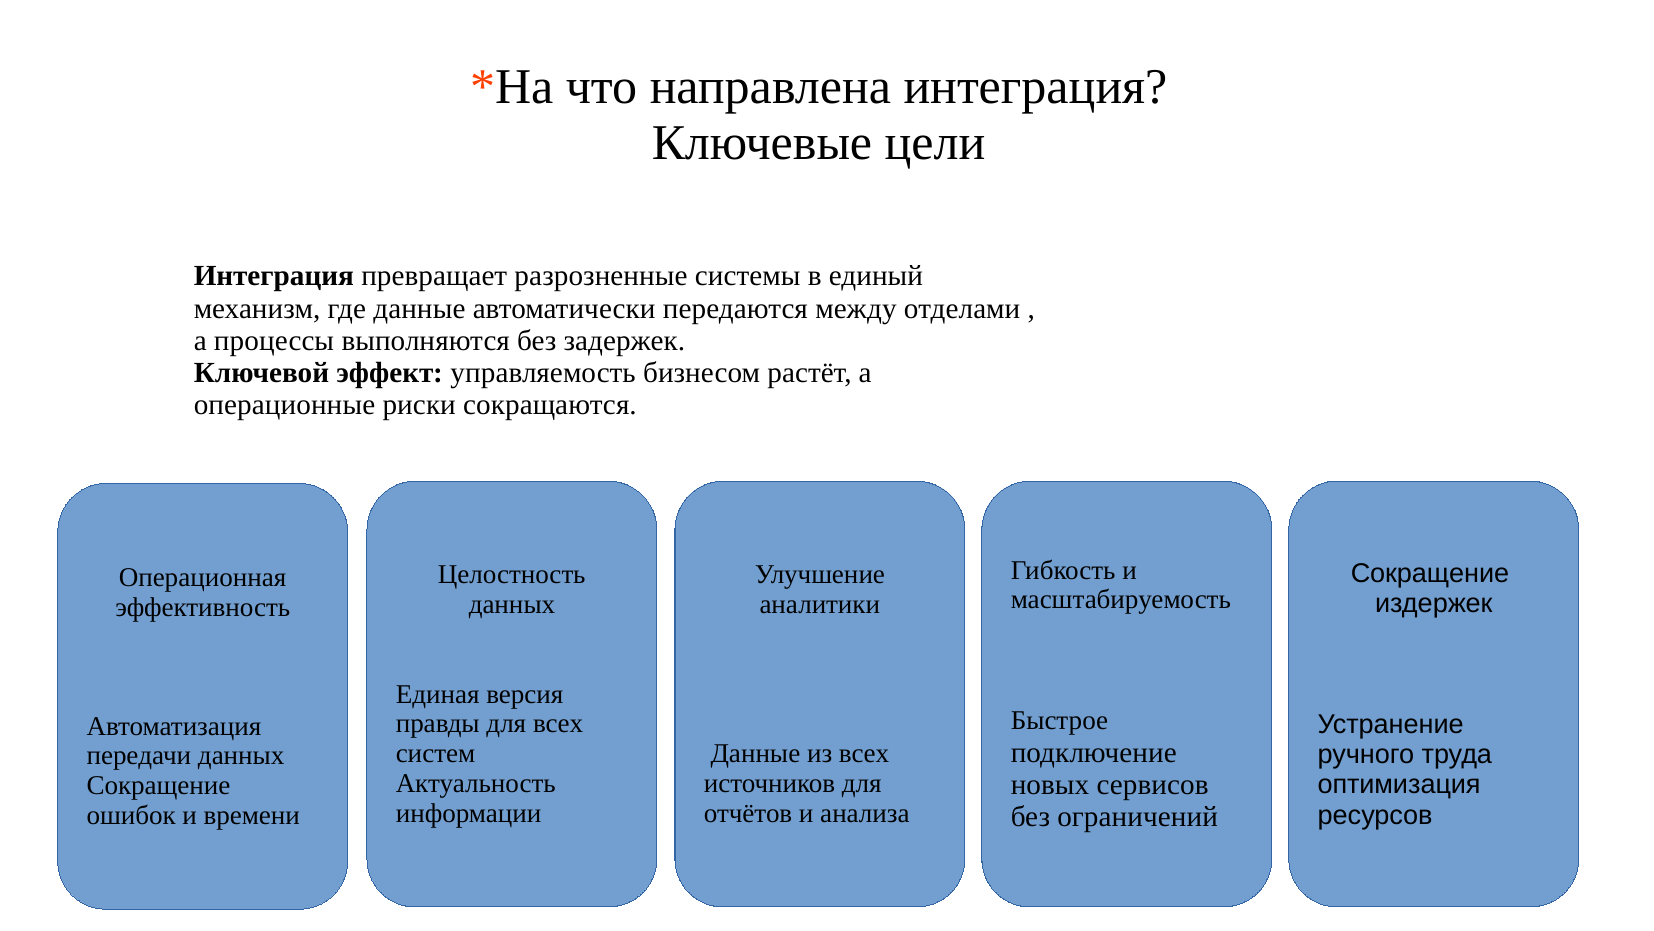

# *На что направлена интеграция? Ключевые цели
Интеграция превращает разрозненные системы в единый механизм, где данные автоматически передаются между отделами , а процессы выполняются без задержек.
Ключевой эффект: управляемость бизнесом растёт, а операционные риски сокращаются.
Сокращение издержек
Устранение ручного труда оптимизация ресурсов
Целостность данных
Единая версия правды для всех систем
Актуальность информации
Улучшение аналитики
 Данные из всех источников для отчётов и анализа
Гибкость и масштабируемость
Быстрое подключение новых сервисов без ограничений
Операционная эффективность
Автоматизация передачи данных
Сокращение ошибок и времени